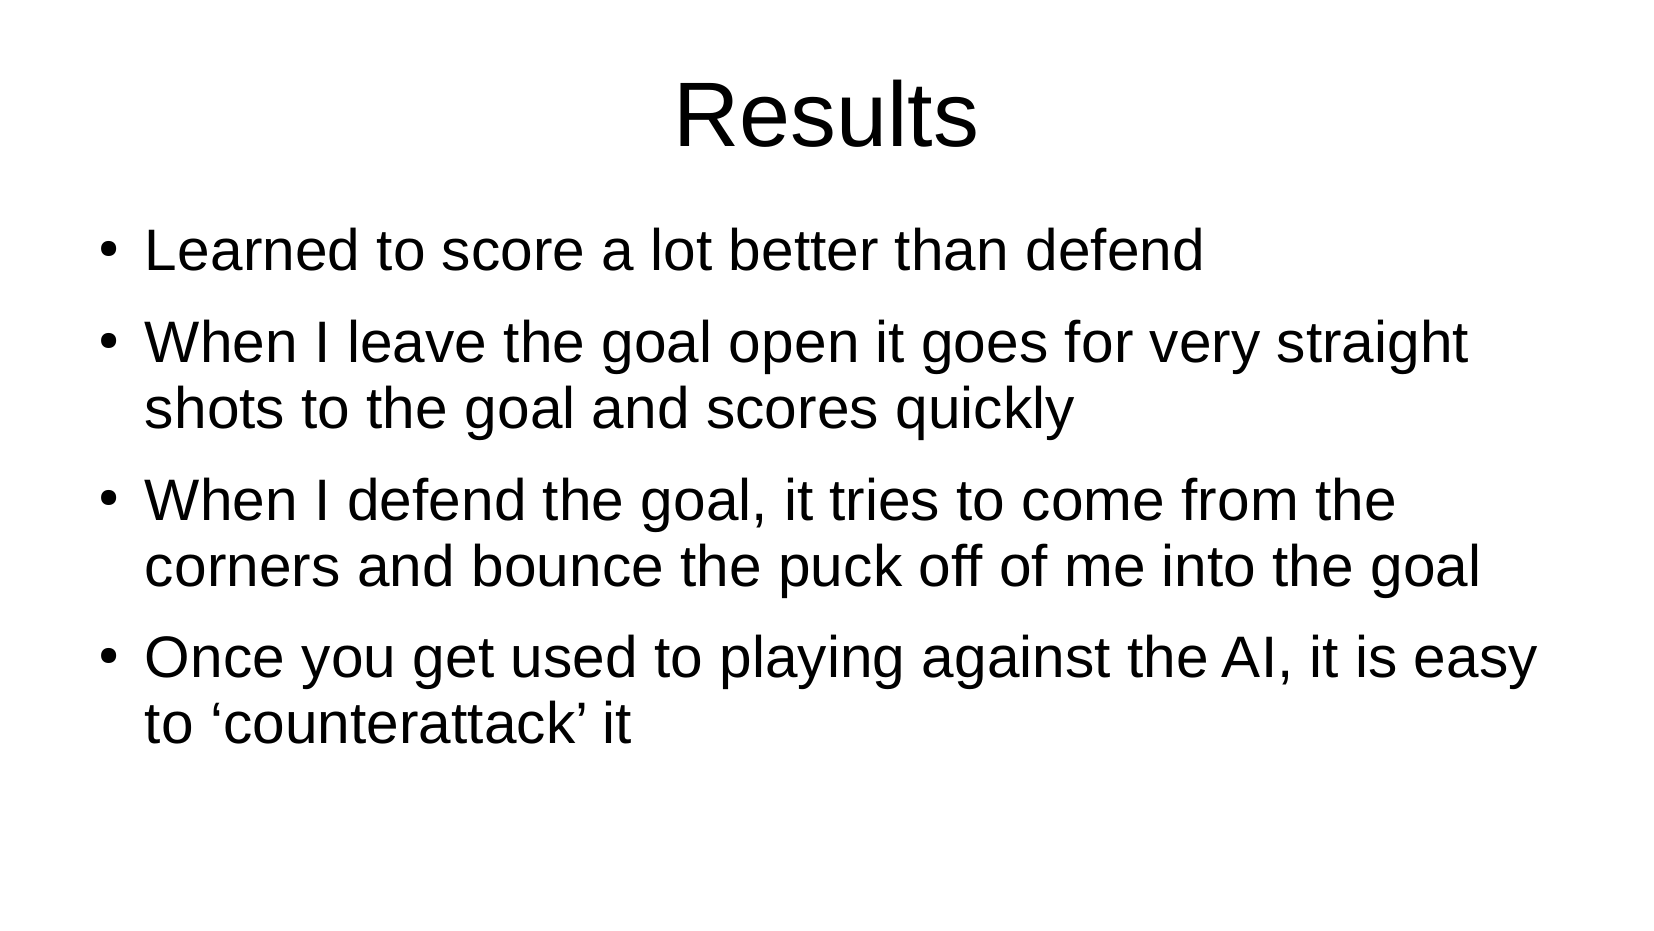

# Results
Learned to score a lot better than defend
When I leave the goal open it goes for very straight shots to the goal and scores quickly
When I defend the goal, it tries to come from the corners and bounce the puck off of me into the goal
Once you get used to playing against the AI, it is easy to ‘counterattack’ it